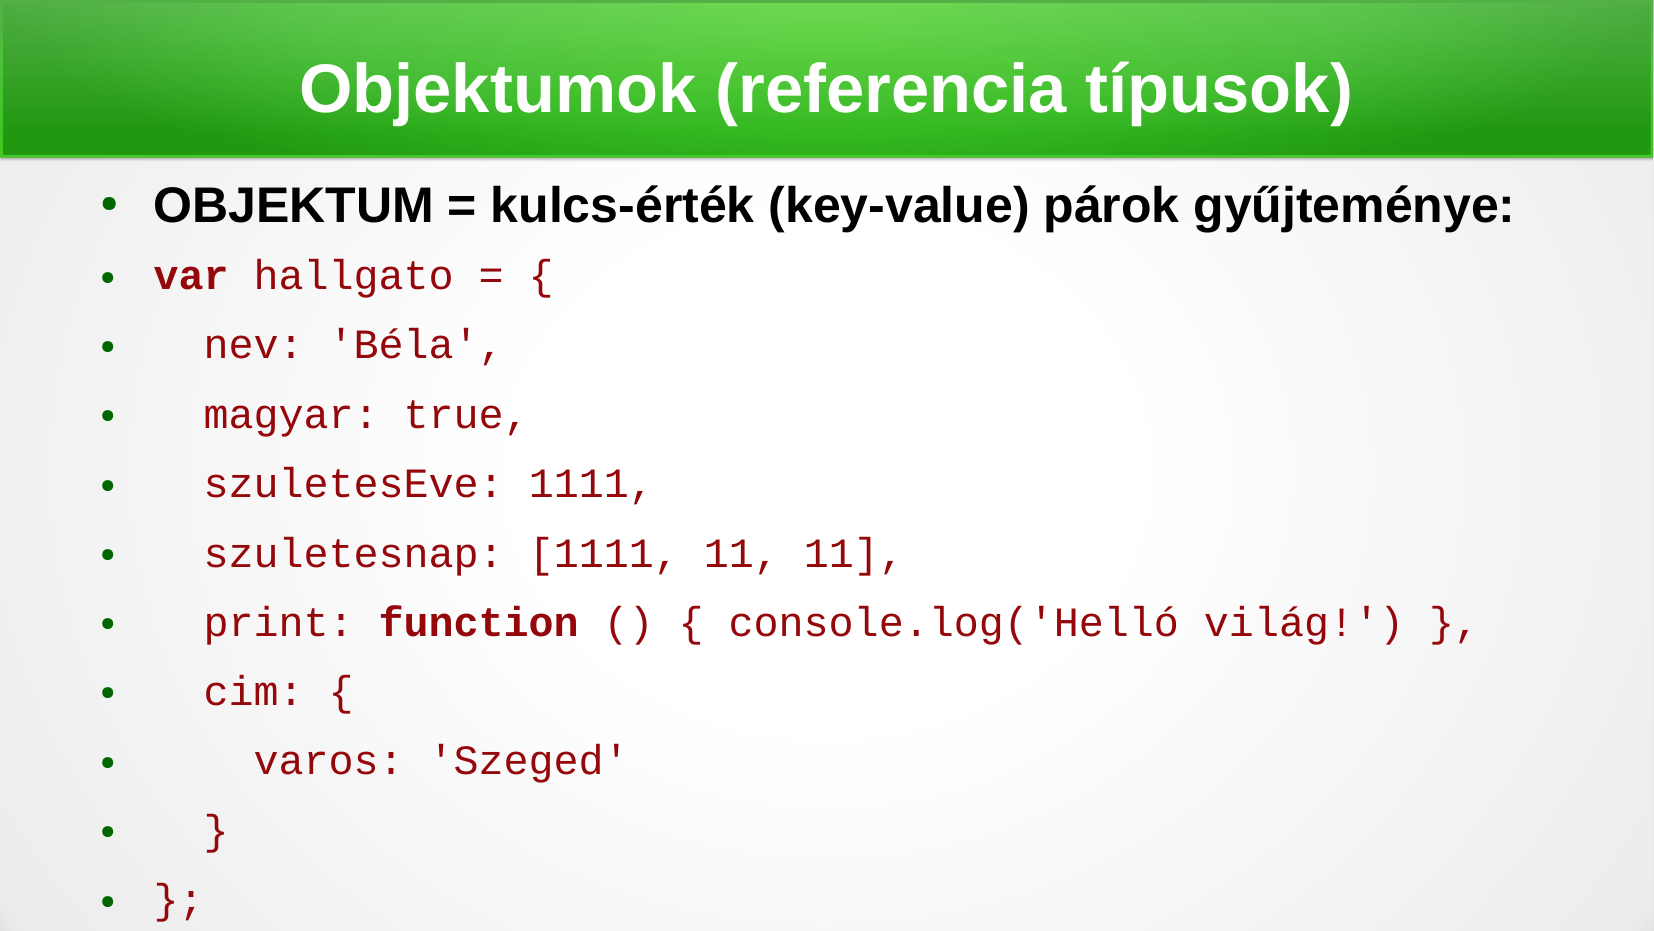

# Objektumok (referencia típusok)
OBJEKTUM = kulcs-érték (key-value) párok gyűjteménye:
var hallgato = {
 nev: 'Béla',
 magyar: true,
 szuletesEve: 1111,
 szuletesnap: [1111, 11, 11],
 print: function () { console.log('Helló világ!') },
 cim: {
 varos: 'Szeged'
 }
};